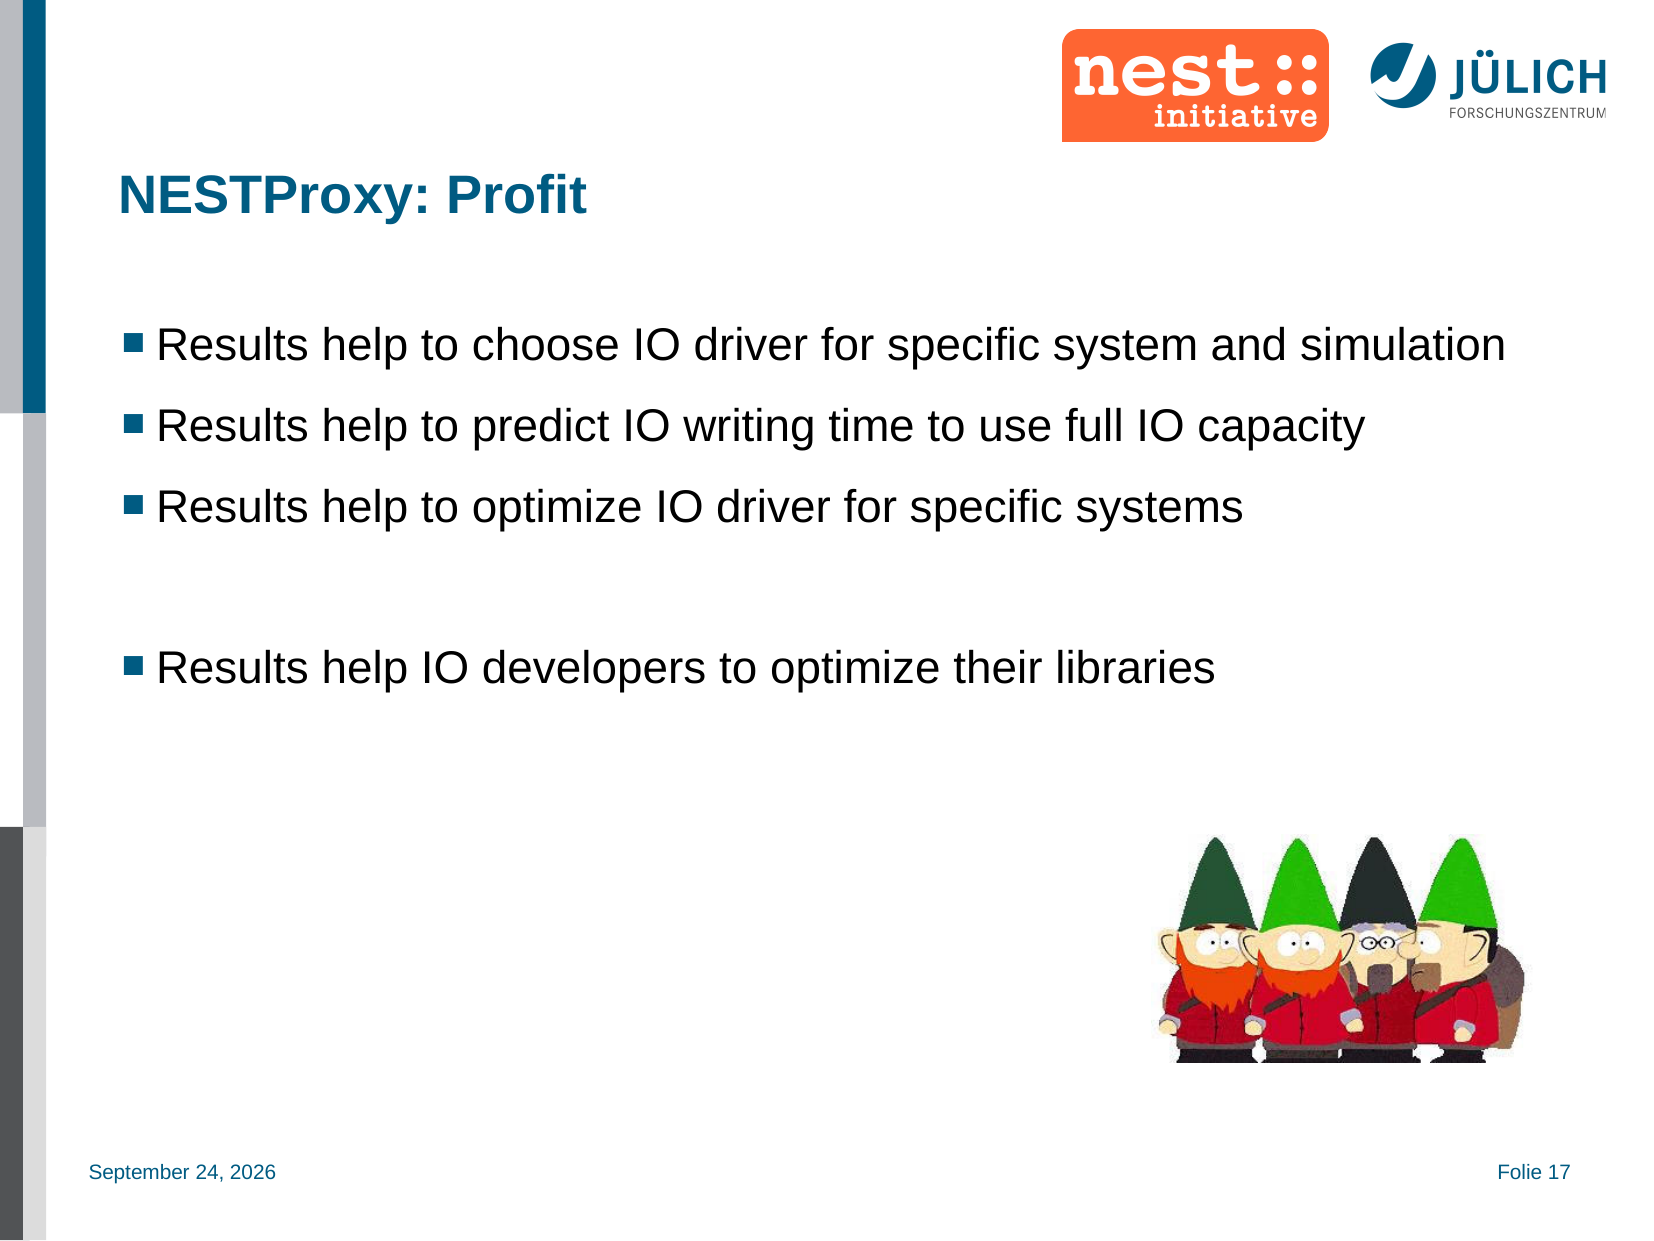

# NESTProxy: Profit
 Results help to choose IO driver for specific system and simulation
 Results help to predict IO writing time to use full IO capacity
 Results help to optimize IO driver for specific systems
 Results help IO developers to optimize their libraries
17